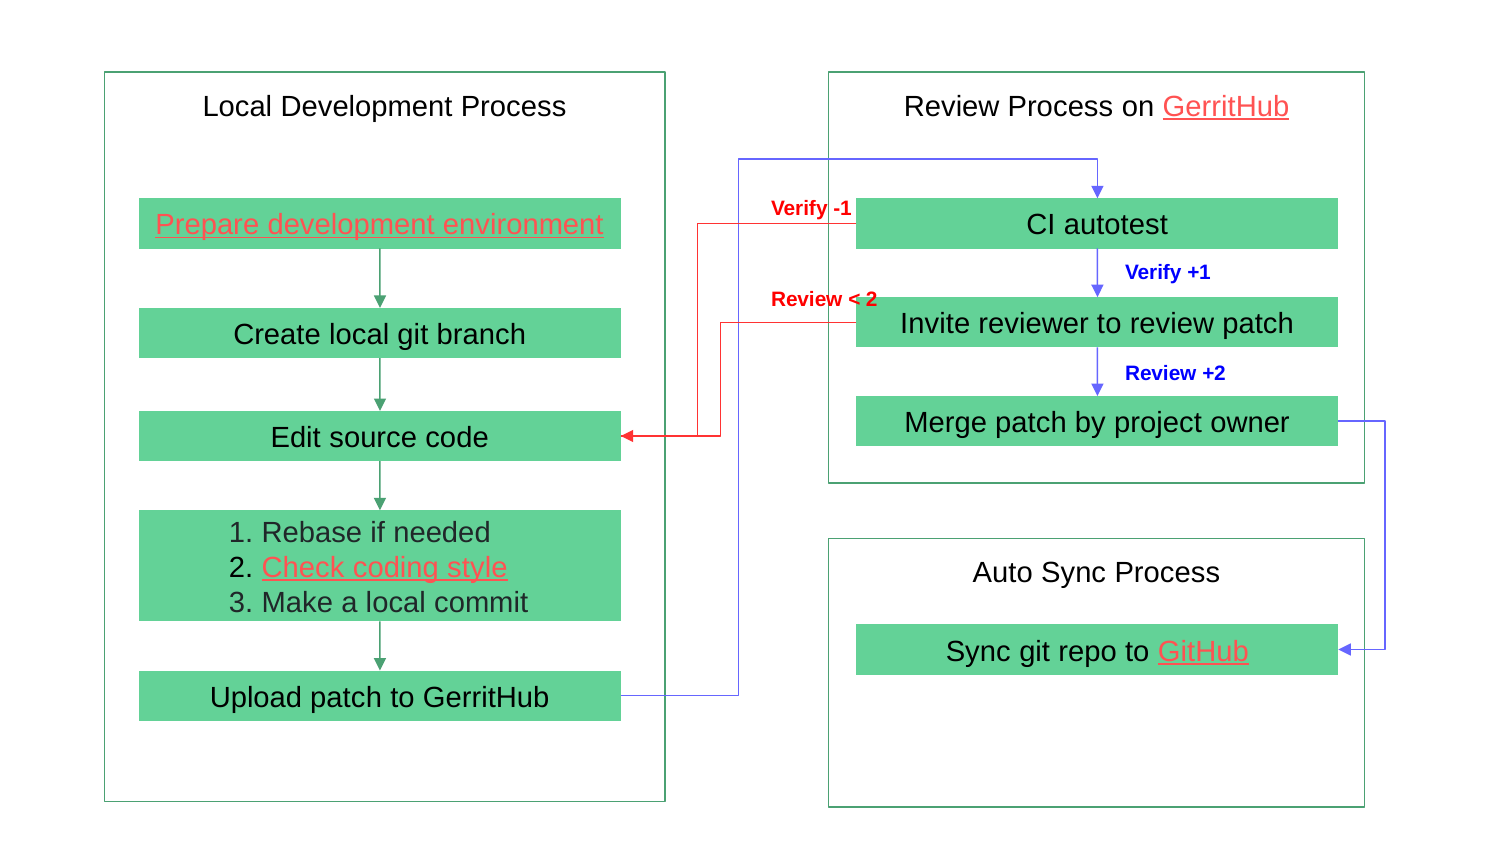

Local Development Process
Review Process on GerritHub
Verify -1
Prepare development environment
CI autotest
Verify +1
Review < 2
Invite reviewer to review patch
Create local git branch
Review +2
Merge patch by project owner
Edit source code
1. Rebase if needed
2. Check coding style
3. Make a local commit
Auto Sync Process
Sync git repo to GitHub
Upload patch to GerritHub